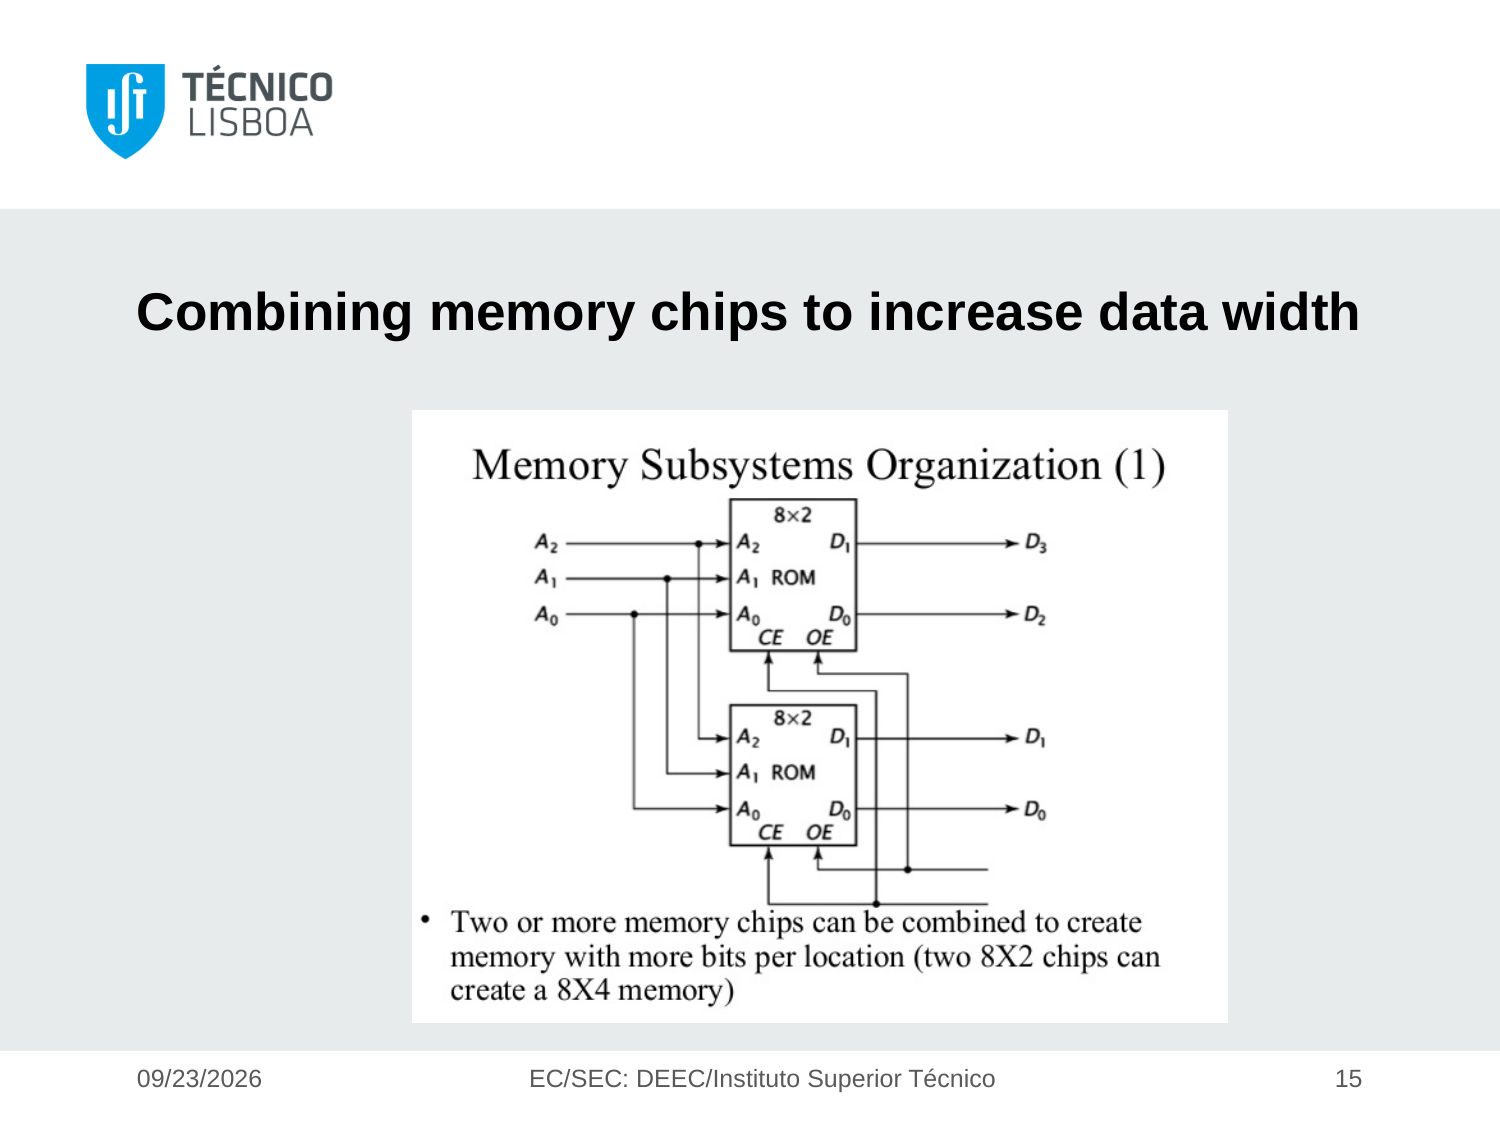

# Combining memory chips to increase data width
EC/SEC: DEEC/Instituto Superior Técnico